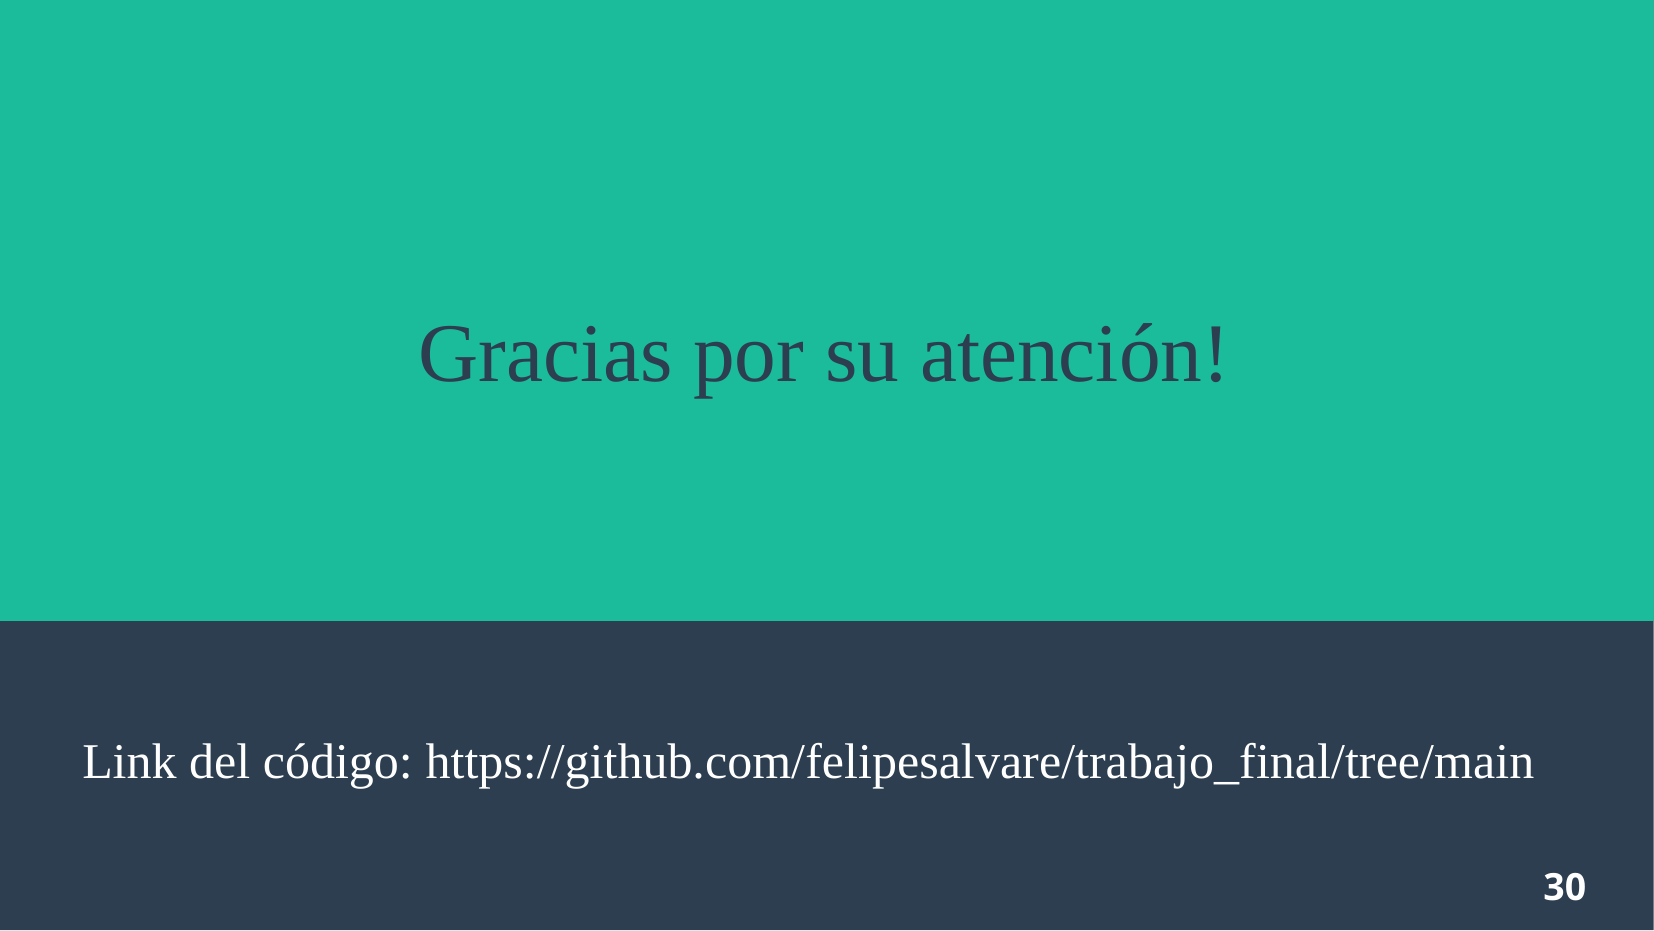

Gracias por su atención!
Link del código: https://github.com/felipesalvare/trabajo_final/tree/main
30